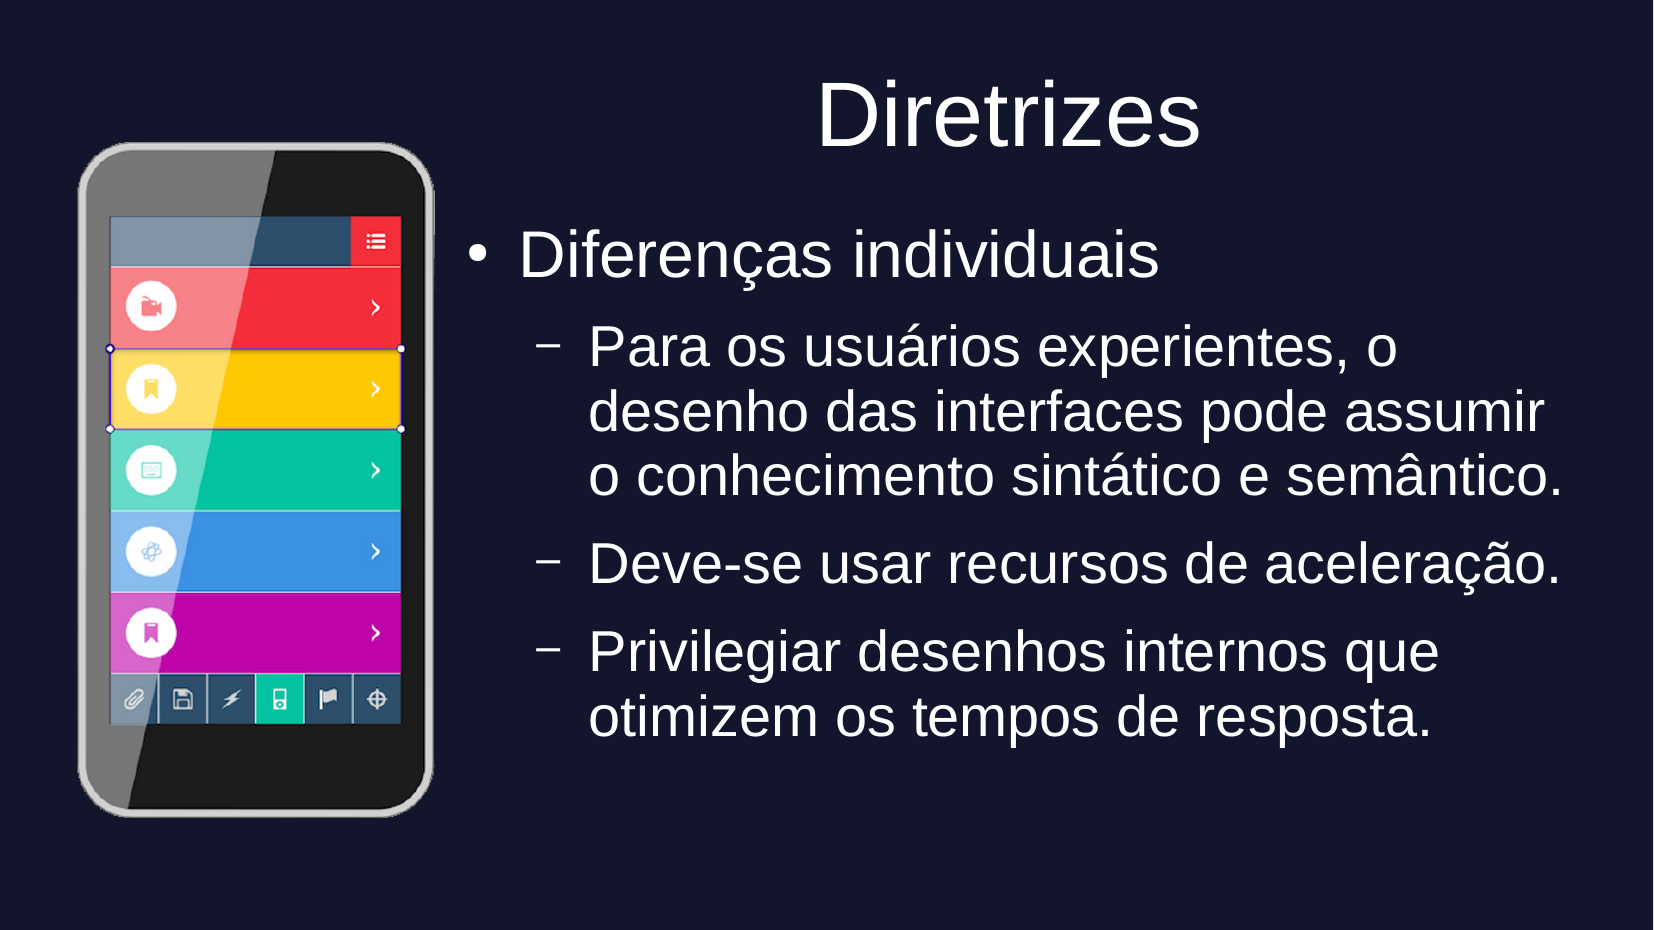

# Diretrizes
Diferenças individuais
Para os usuários experientes, o desenho das interfaces pode assumir o conhecimento sintático e semântico.
Deve-se usar recursos de aceleração.
Privilegiar desenhos internos que otimizem os tempos de resposta.